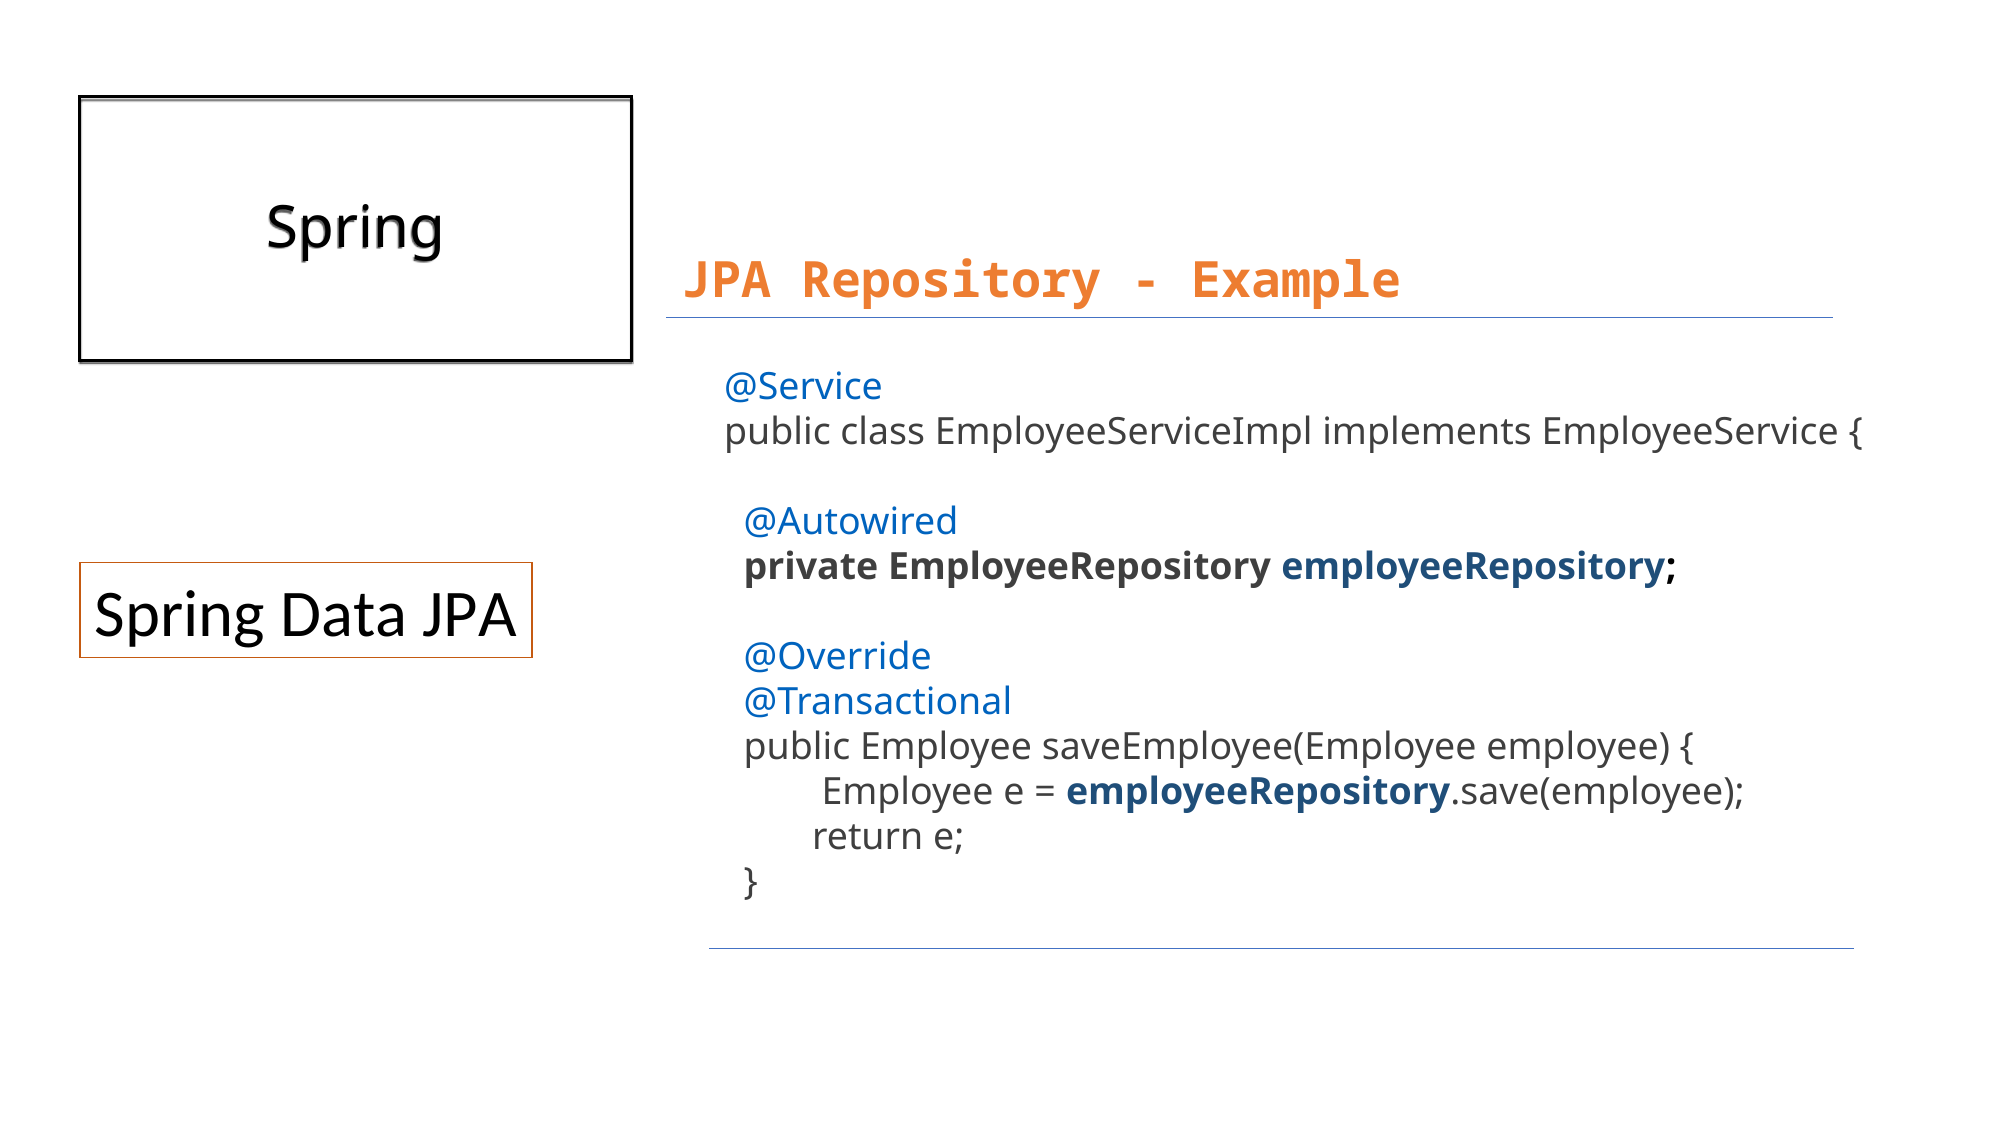

# Spring
JPA Repository - Example
@Service
public class EmployeeServiceImpl implements EmployeeService {
 @Autowired
 private EmployeeRepository employeeRepository;
 @Override
 @Transactional
 public Employee saveEmployee(Employee employee) {
 Employee e = employeeRepository.save(employee);
 return e;
 }
Spring Data JPA